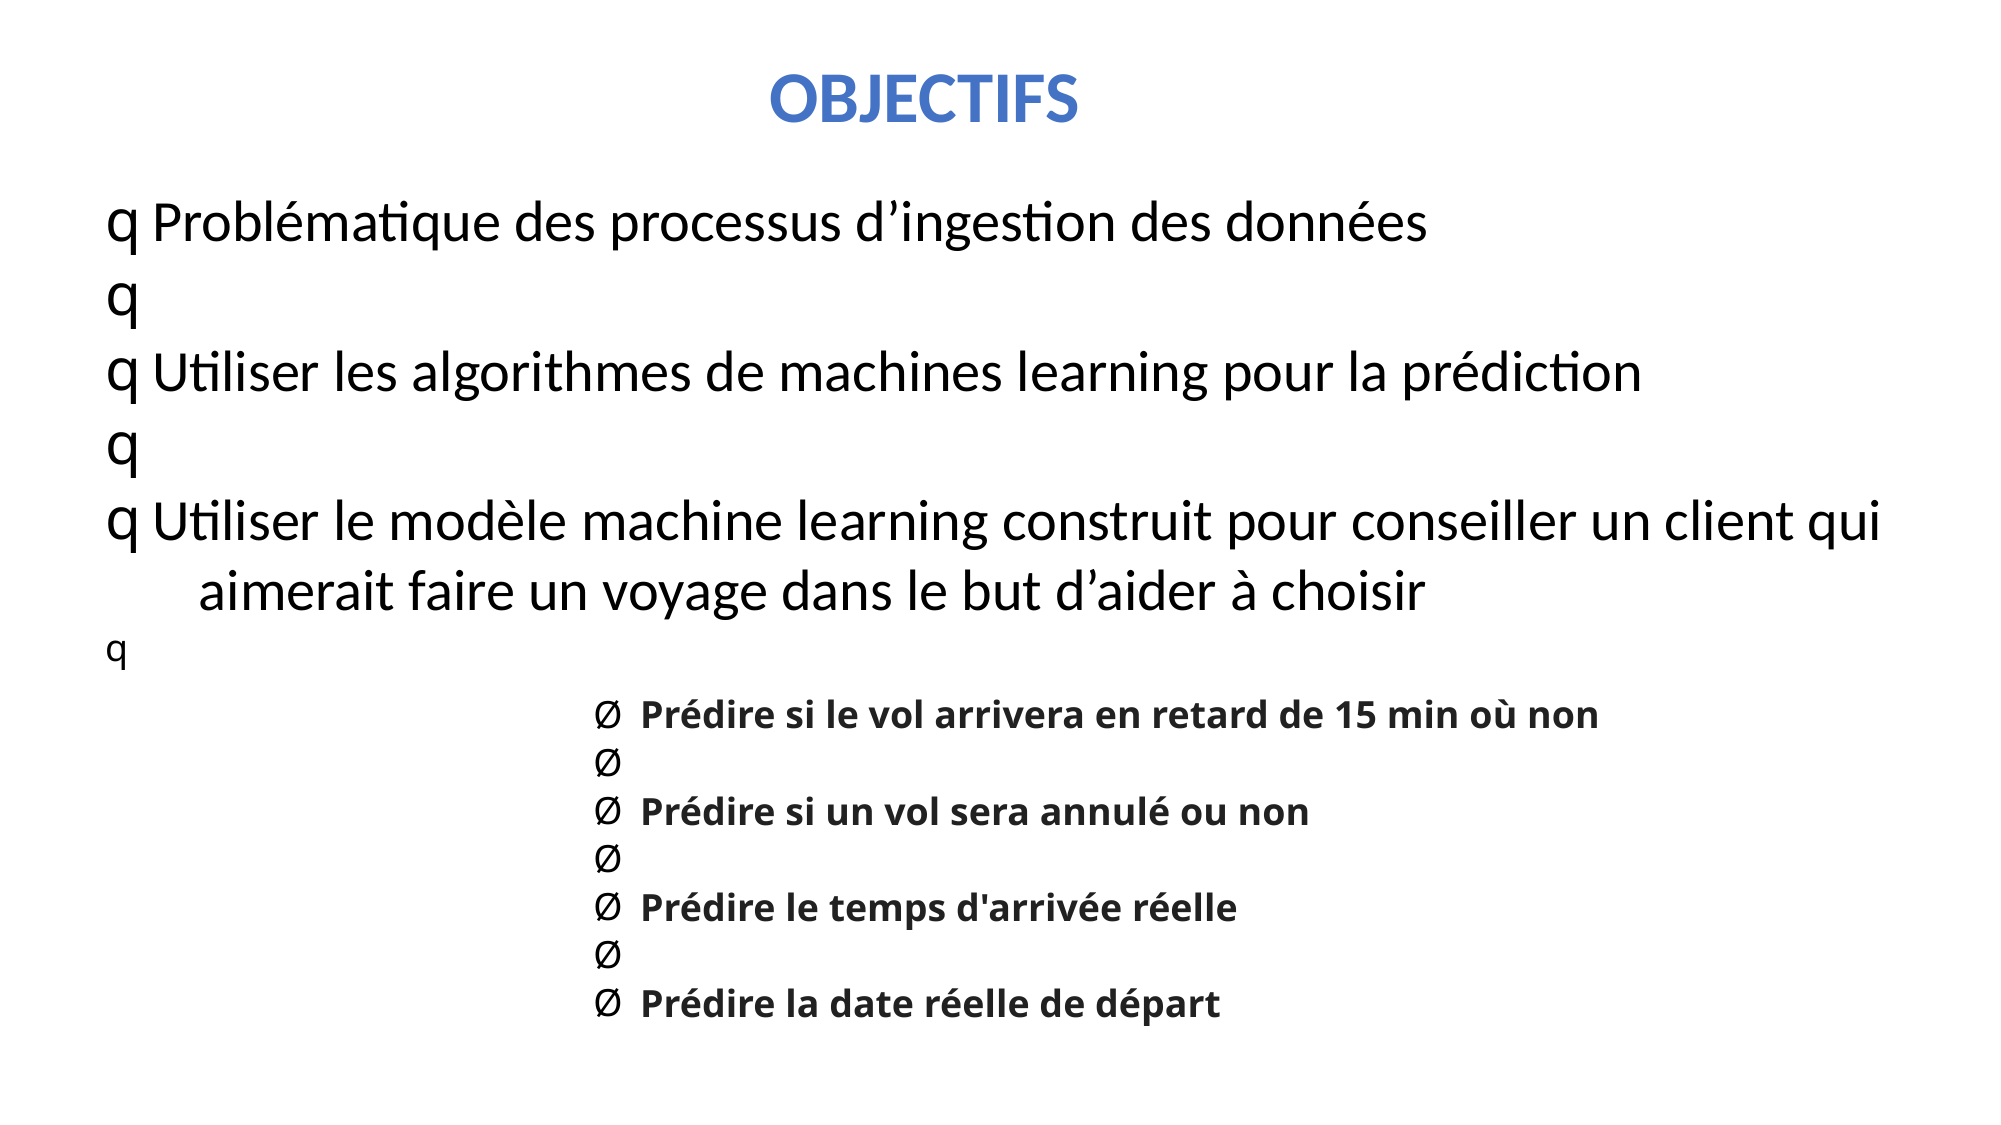

OBJECTIFS
Problématique des processus d’ingestion des données
Utiliser les algorithmes de machines learning pour la prédiction
Utiliser le modèle machine learning construit pour conseiller un client qui aimerait faire un voyage dans le but d’aider à choisir
Prédire si le vol arrivera en retard de 15 min où non
Prédire si un vol sera annulé ou non
Prédire le temps d'arrivée réelle
Prédire la date réelle de départ